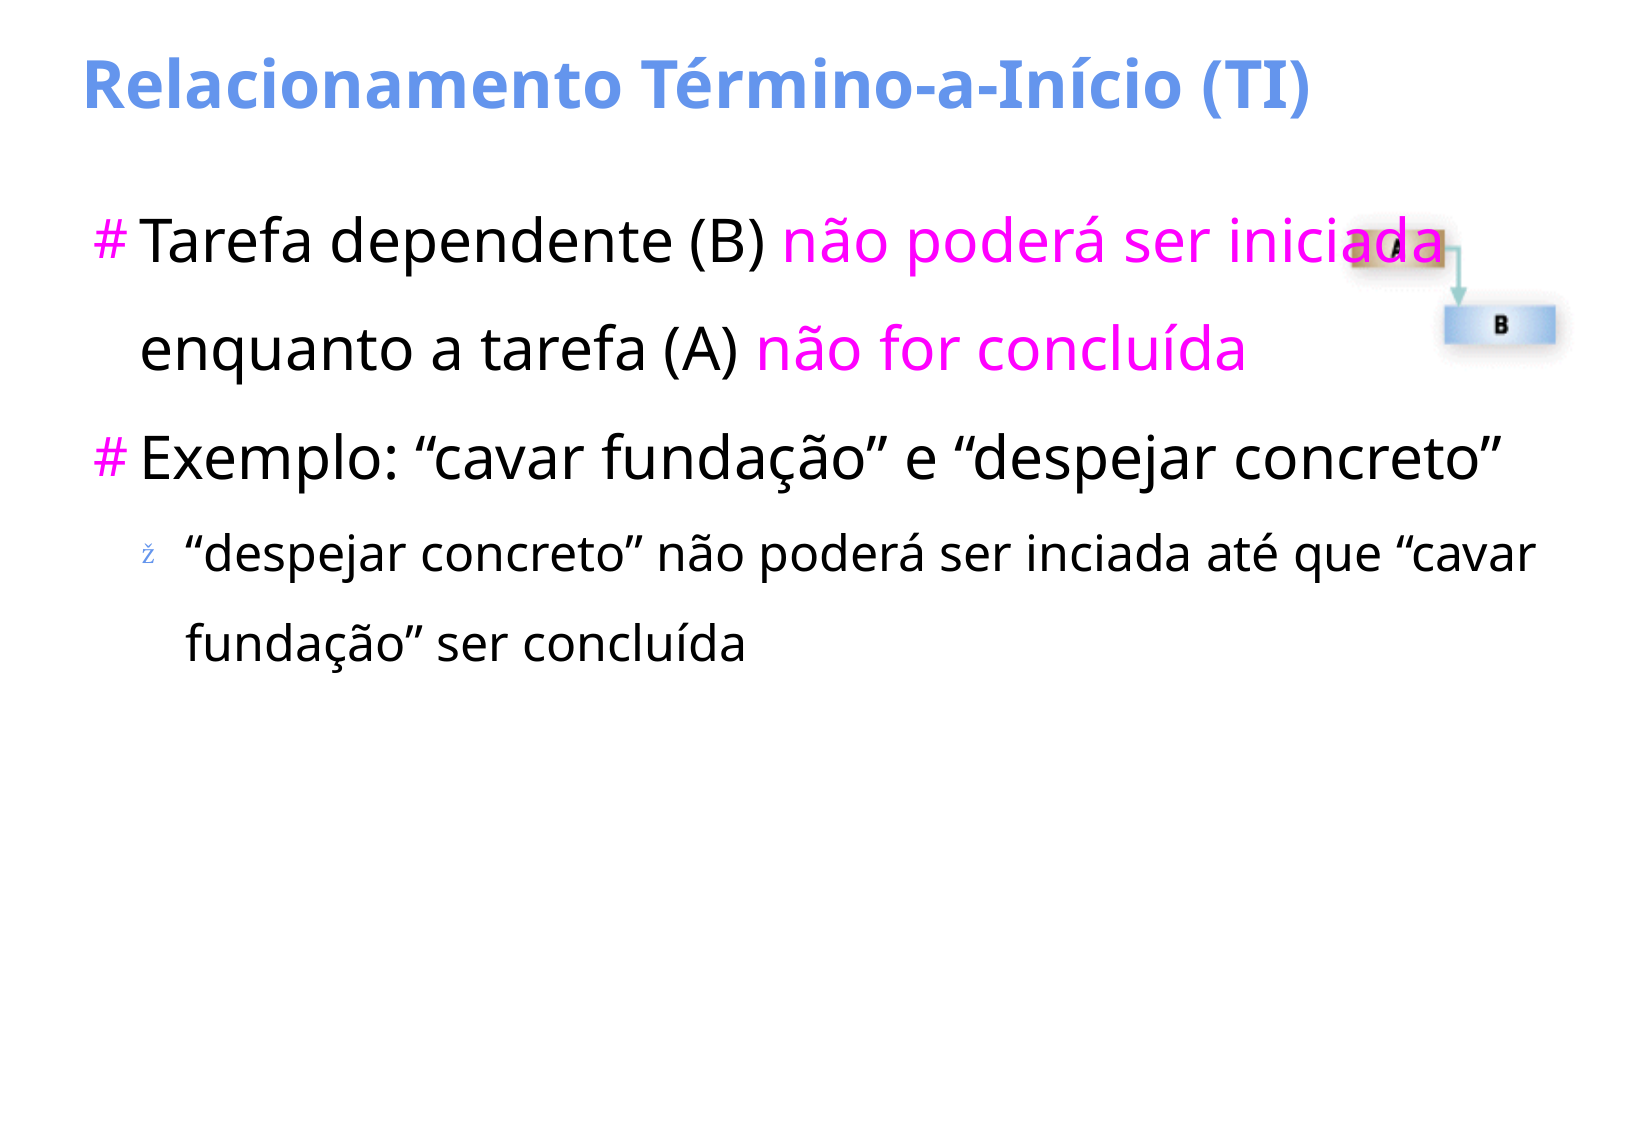

# Relacionamento Término-a-Início (TI)
Tarefa dependente (B) não poderá ser iniciada enquanto a tarefa (A) não for concluída
Exemplo: “cavar fundação” e “despejar concreto”
“despejar concreto” não poderá ser inciada até que “cavar fundação” ser concluída